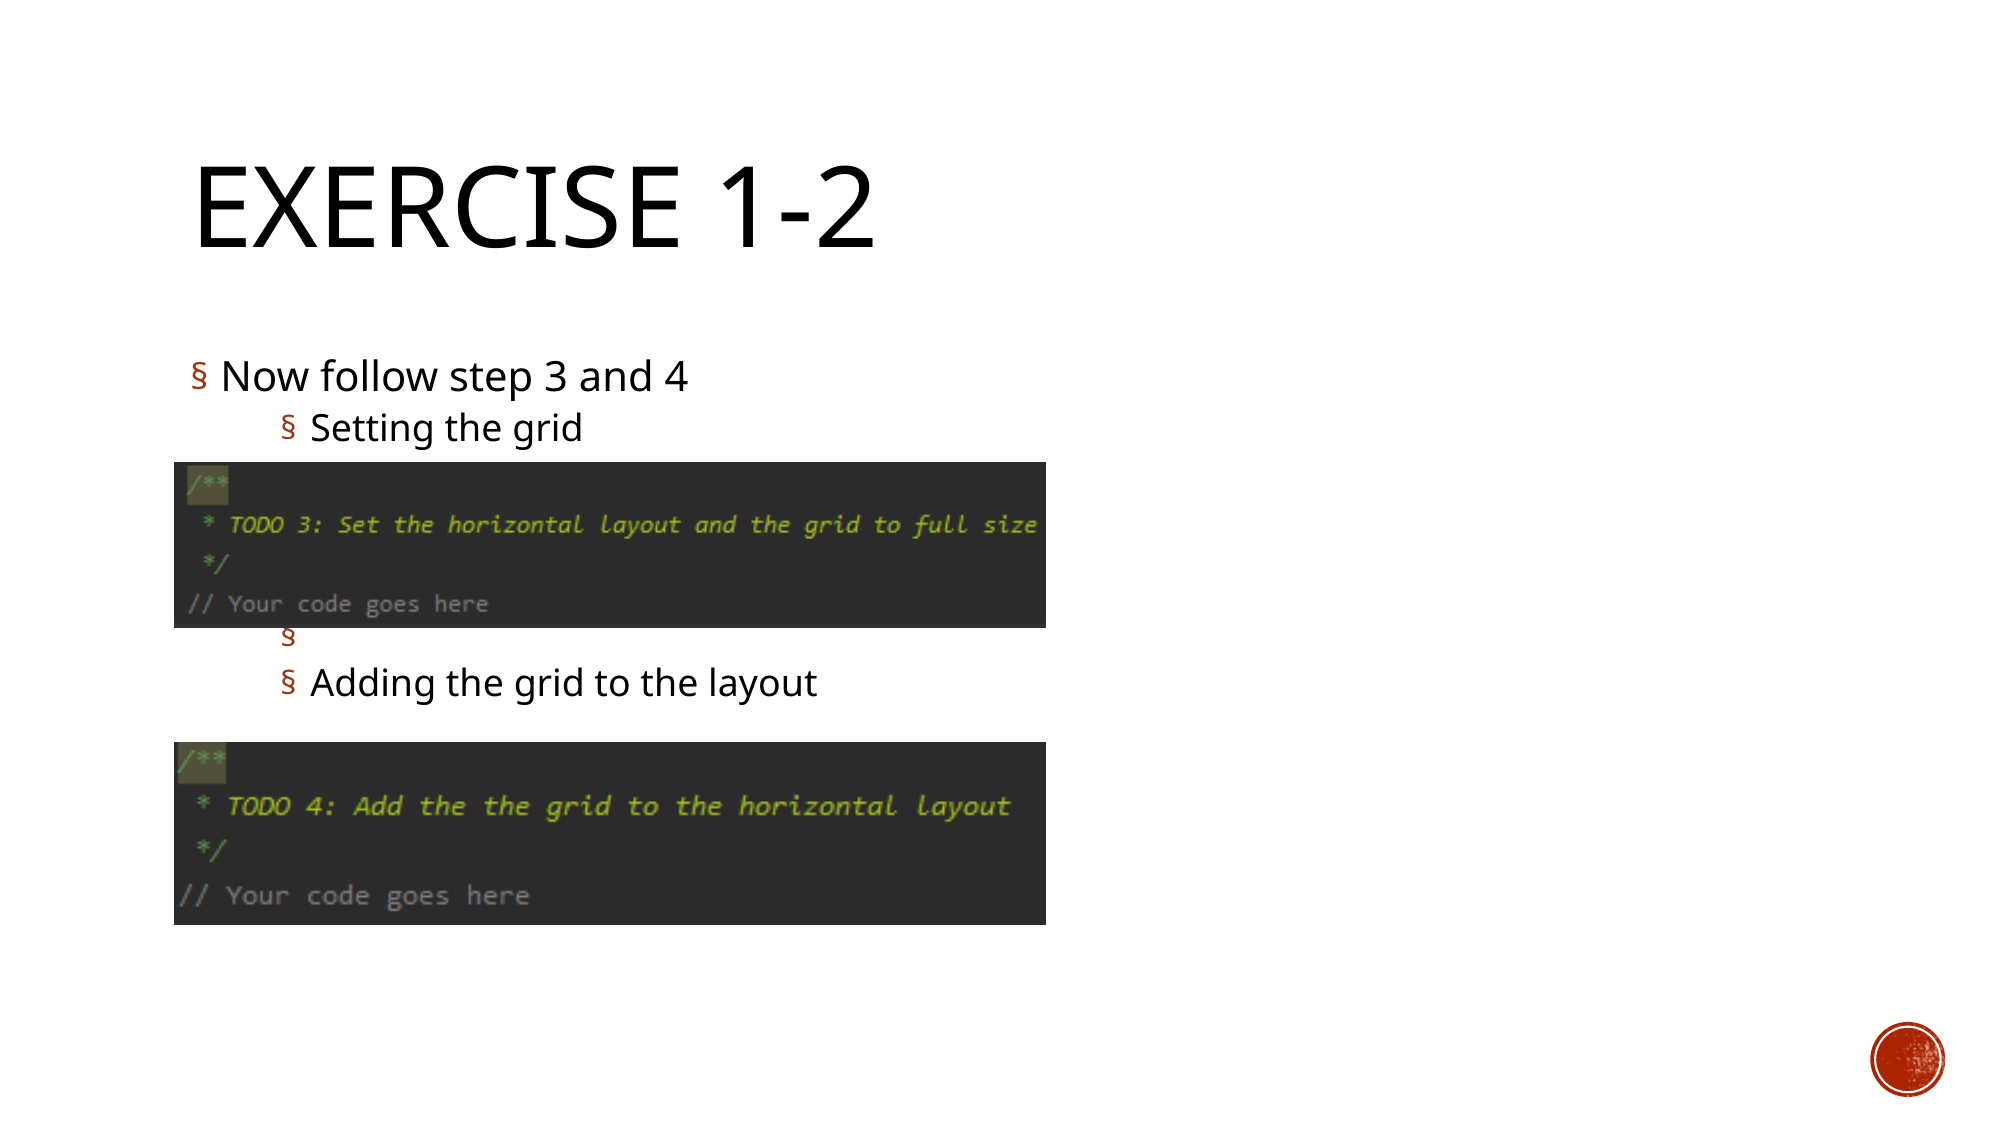

# Exercise 1-2
Now follow step 3 and 4
Setting the grid
Adding the grid to the layout